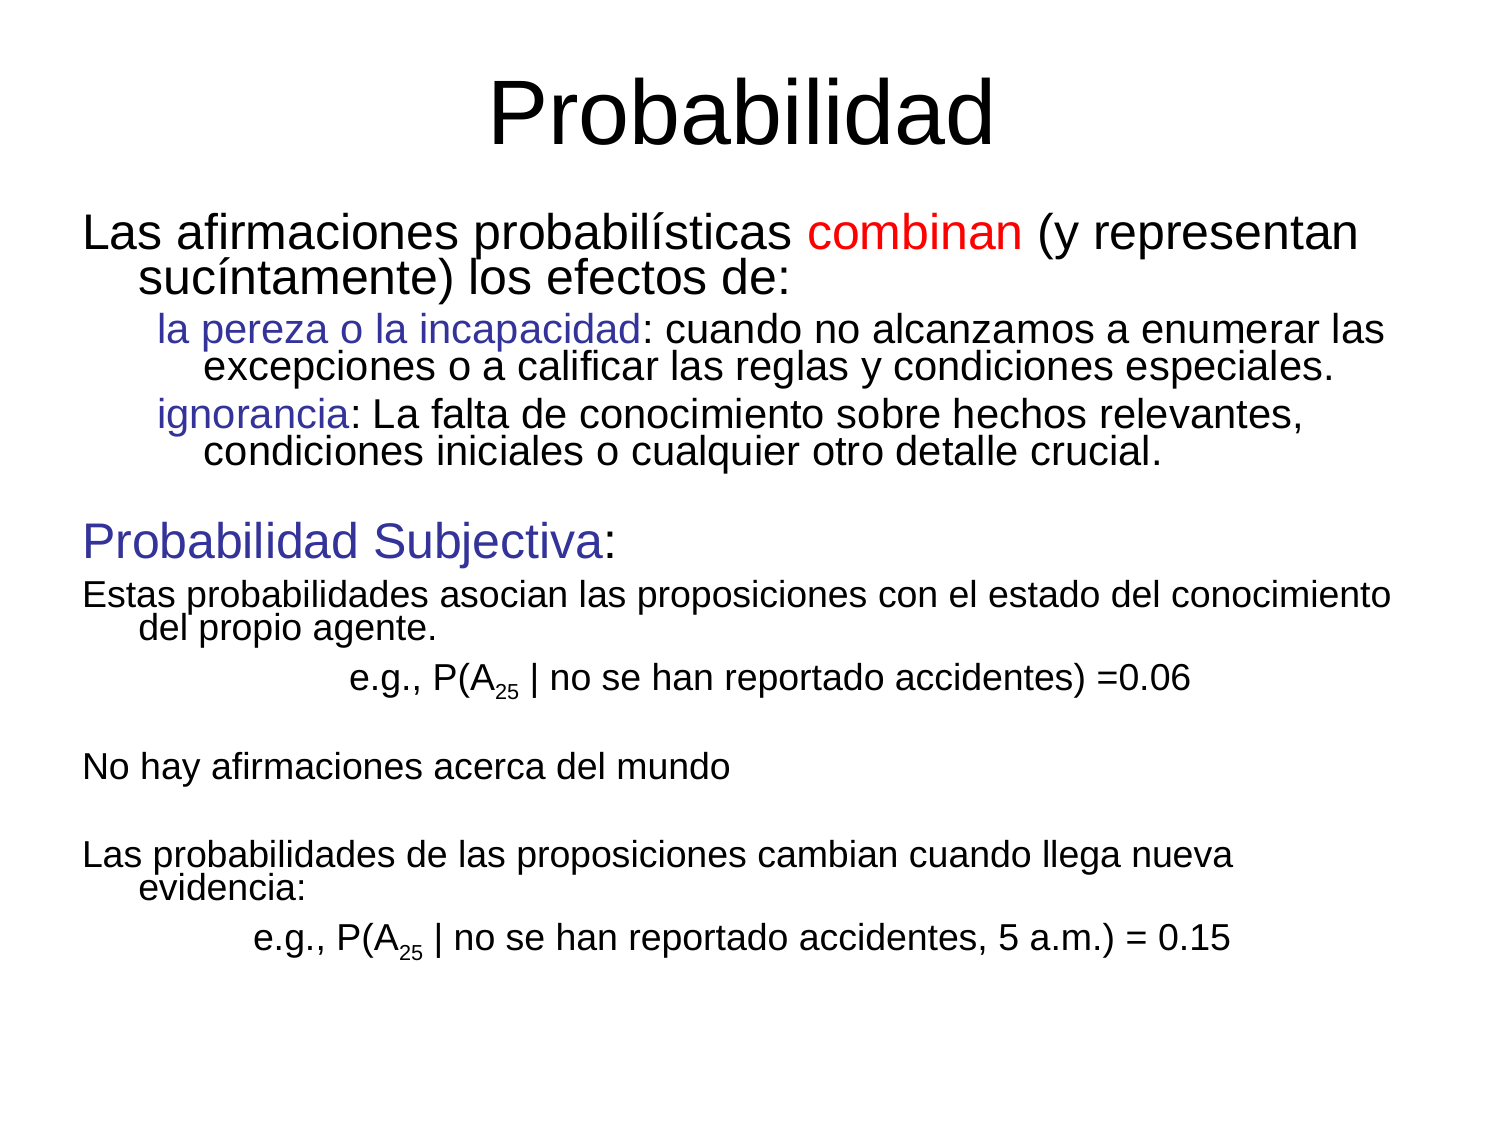

# Probabilidad
Las afirmaciones probabilísticas combinan (y representan sucíntamente) los efectos de:
la pereza o la incapacidad: cuando no alcanzamos a enumerar las excepciones o a calificar las reglas y condiciones especiales.
ignorancia: La falta de conocimiento sobre hechos relevantes, condiciones iniciales o cualquier otro detalle crucial.
Probabilidad Subjectiva:
Estas probabilidades asocian las proposiciones con el estado del conocimiento del propio agente.
	e.g., P(A25 | no se han reportado accidentes) =0.06
No hay afirmaciones acerca del mundo
Las probabilidades de las proposiciones cambian cuando llega nueva evidencia:
e.g., P(A25 | no se han reportado accidentes, 5 a.m.) = 0.15